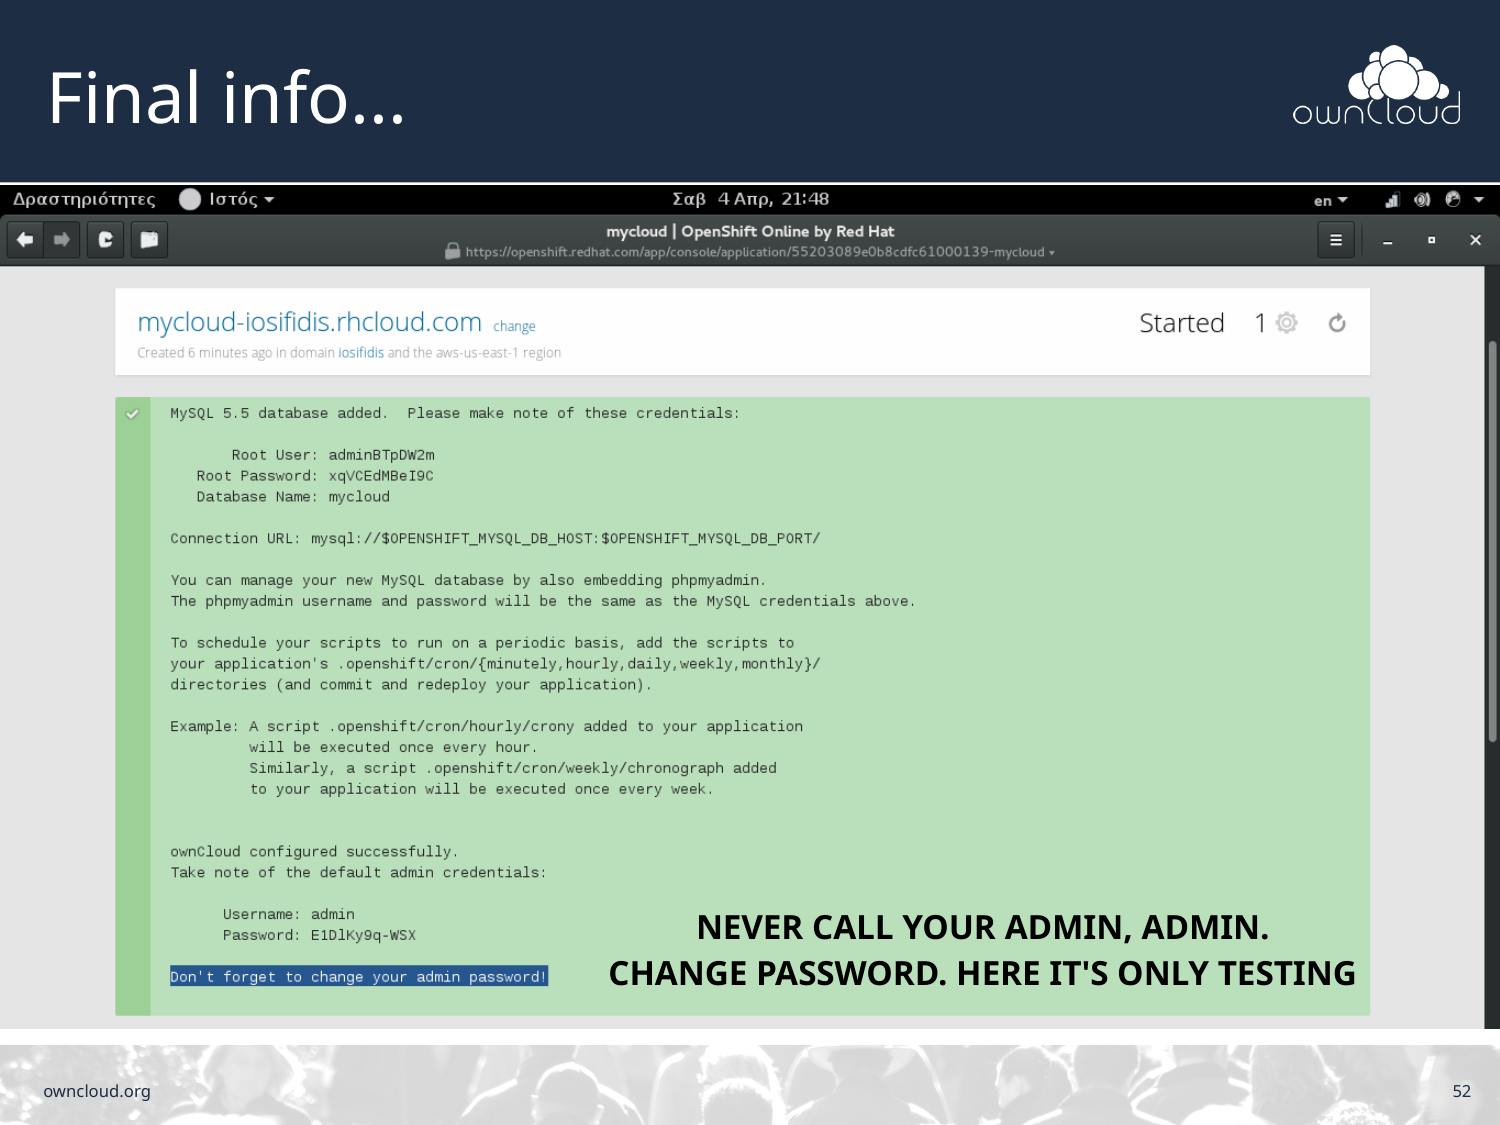

# Final info...
NEVER CALL YOUR ADMIN, ADMIN.
CHANGE PASSWORD. HERE IT'S ONLY TESTING